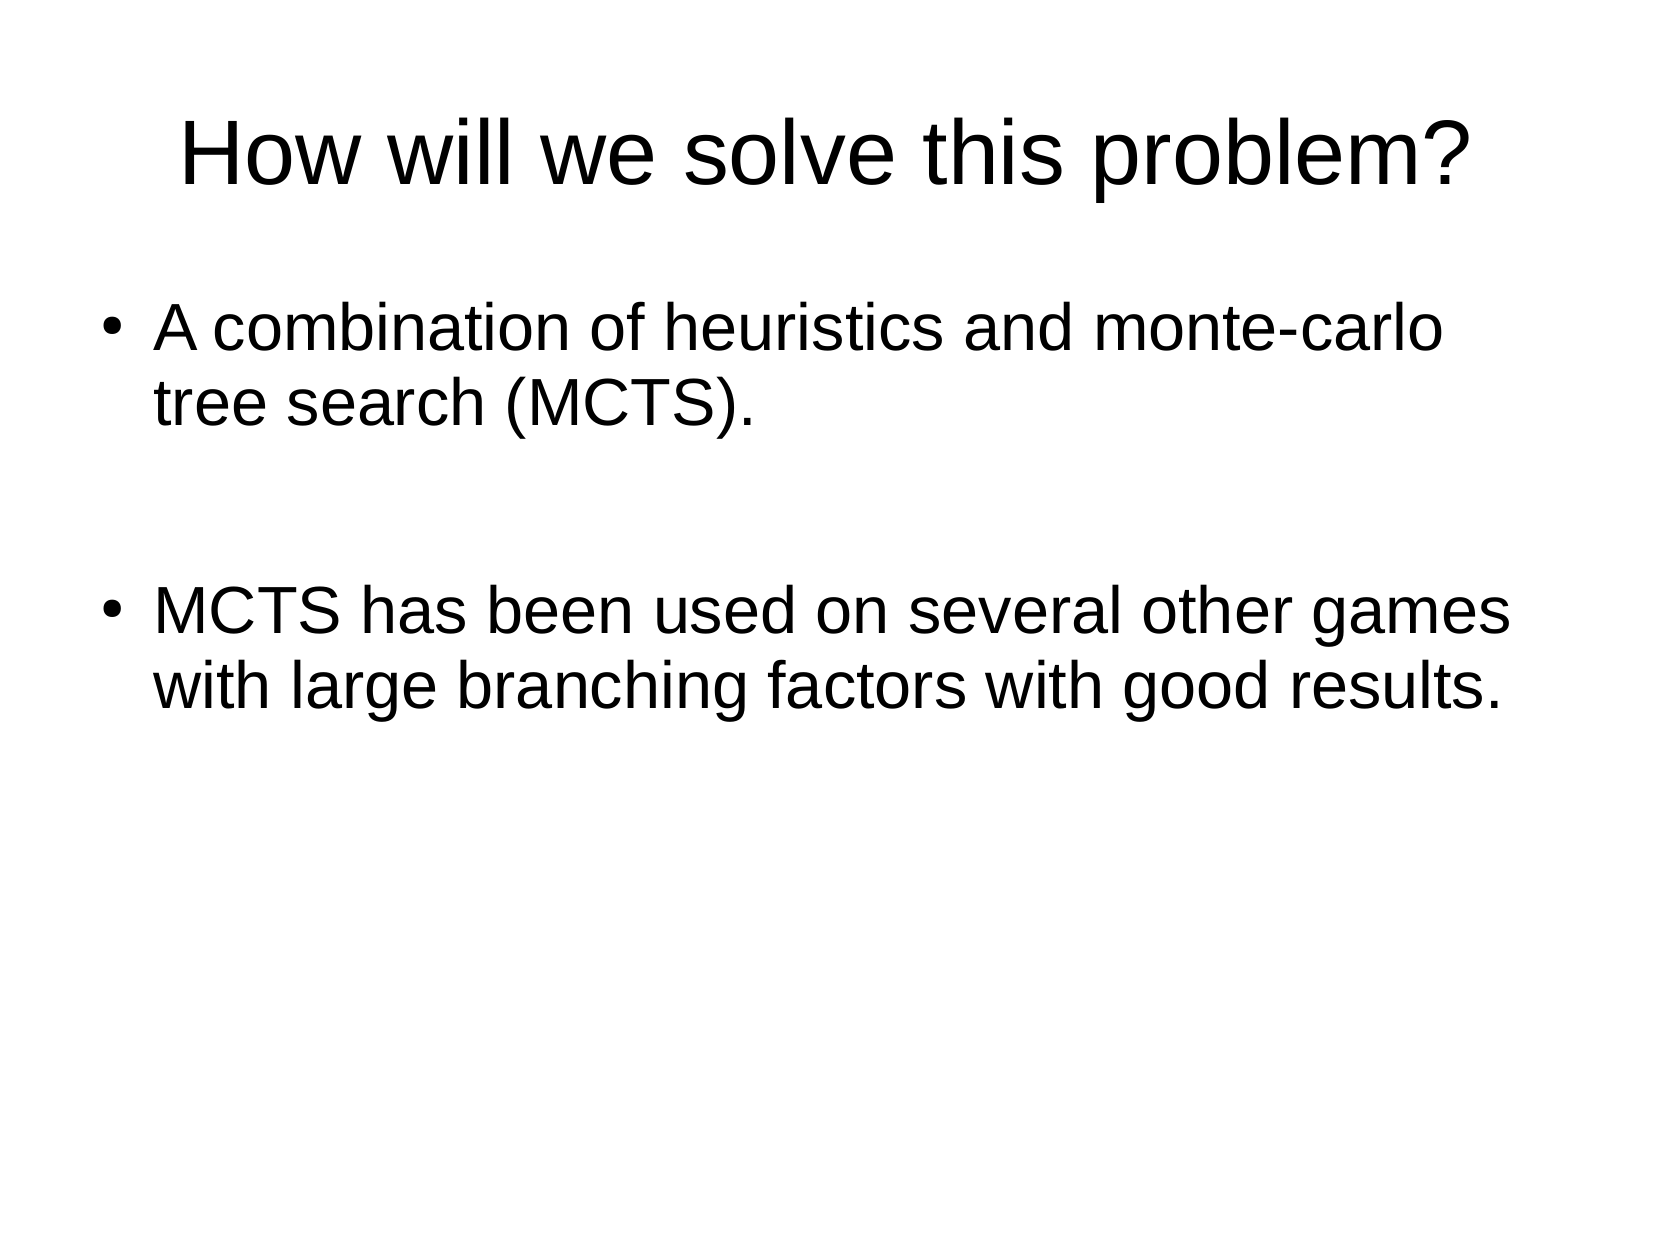

# How will we solve this problem?
A combination of heuristics and monte-carlo tree search (MCTS).
MCTS has been used on several other games with large branching factors with good results.